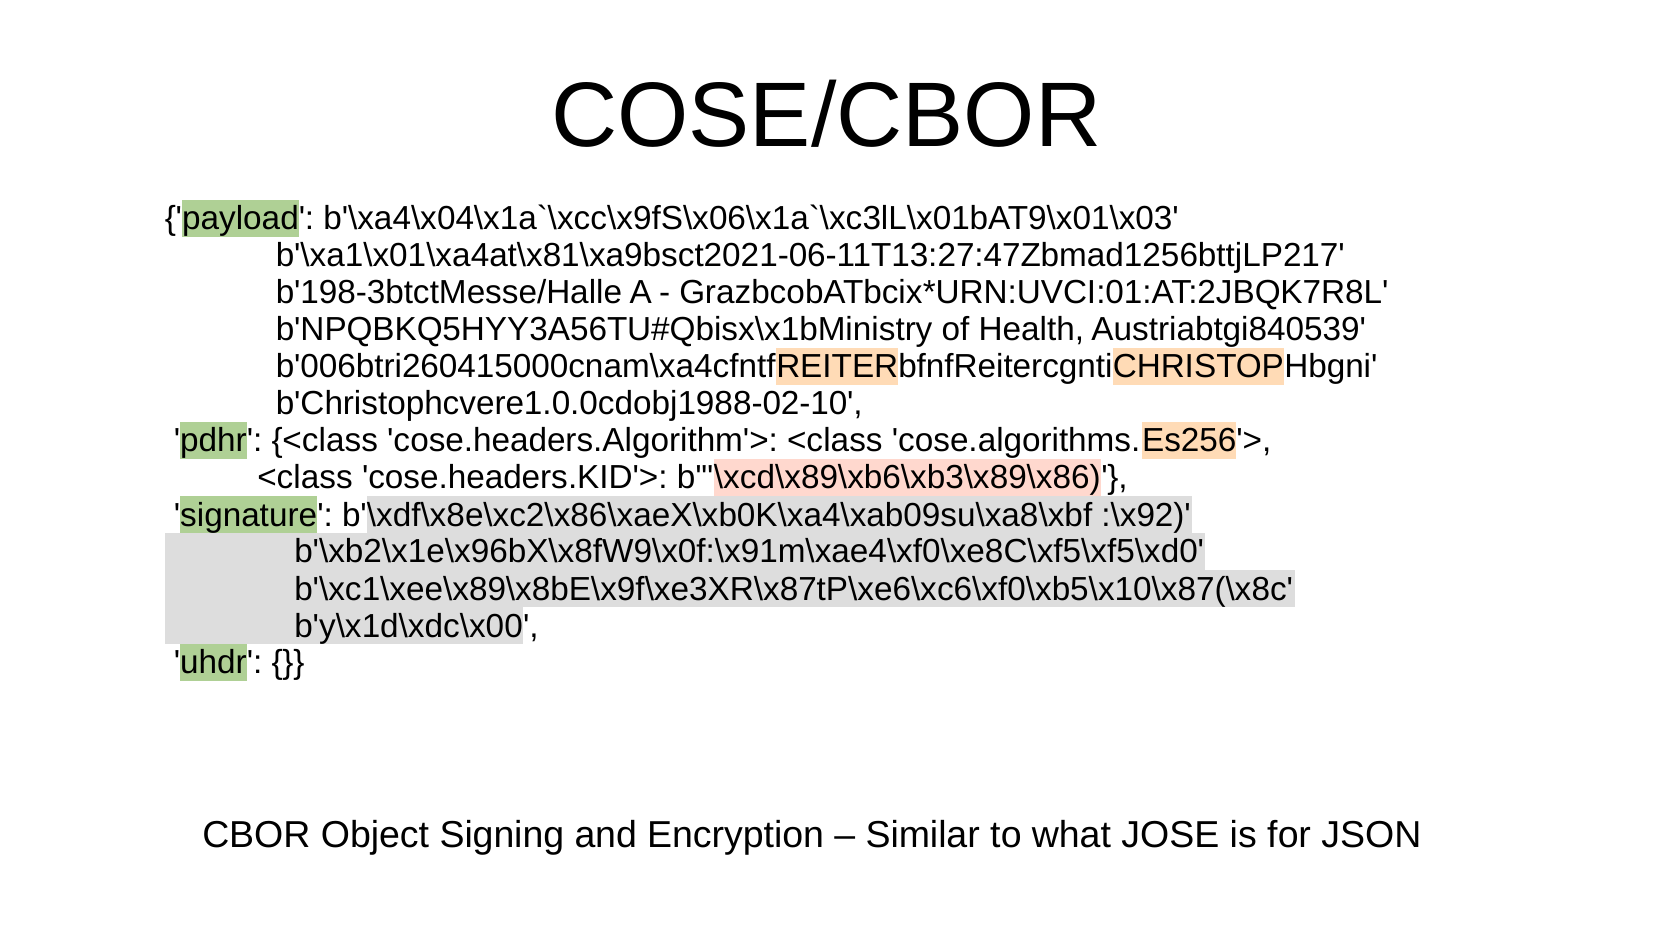

# COSE/CBOR
{'payload': b'\xa4\x04\x1a`\xcc\x9fS\x06\x1a`\xc3lL\x01bAT9\x01\x03'
 b'\xa1\x01\xa4at\x81\xa9bsct2021-06-11T13:27:47Zbmad1256bttjLP217'
 b'198-3btctMesse/Halle A - GrazbcobATbcix*URN:UVCI:01:AT:2JBQK7R8L'
 b'NPQBKQ5HYY3A56TU#Qbisx\x1bMinistry of Health, Austriabtgi840539'
 b'006btri260415000cnam\xa4cfntfREITERbfnfReitercgntiCHRISTOPHbgni'
 b'Christophcvere1.0.0cdobj1988-02-10',
 'pdhr': {<class 'cose.headers.Algorithm'>: <class 'cose.algorithms.Es256'>,
 <class 'cose.headers.KID'>: b'"\xcd\x89\xb6\xb3\x89\x86)'},
 'signature': b'\xdf\x8e\xc2\x86\xaeX\xb0K\xa4\xab09su\xa8\xbf :\x92)'
 b'\xb2\x1e\x96bX\x8fW9\x0f:\x91m\xae4\xf0\xe8C\xf5\xf5\xd0'
 b'\xc1\xee\x89\x8bE\x9f\xe3XR\x87tP\xe6\xc6\xf0\xb5\x10\x87(\x8c'
 b'y\x1d\xdc\x00',
 'uhdr': {}}
CBOR Object Signing and Encryption – Similar to what JOSE is for JSON